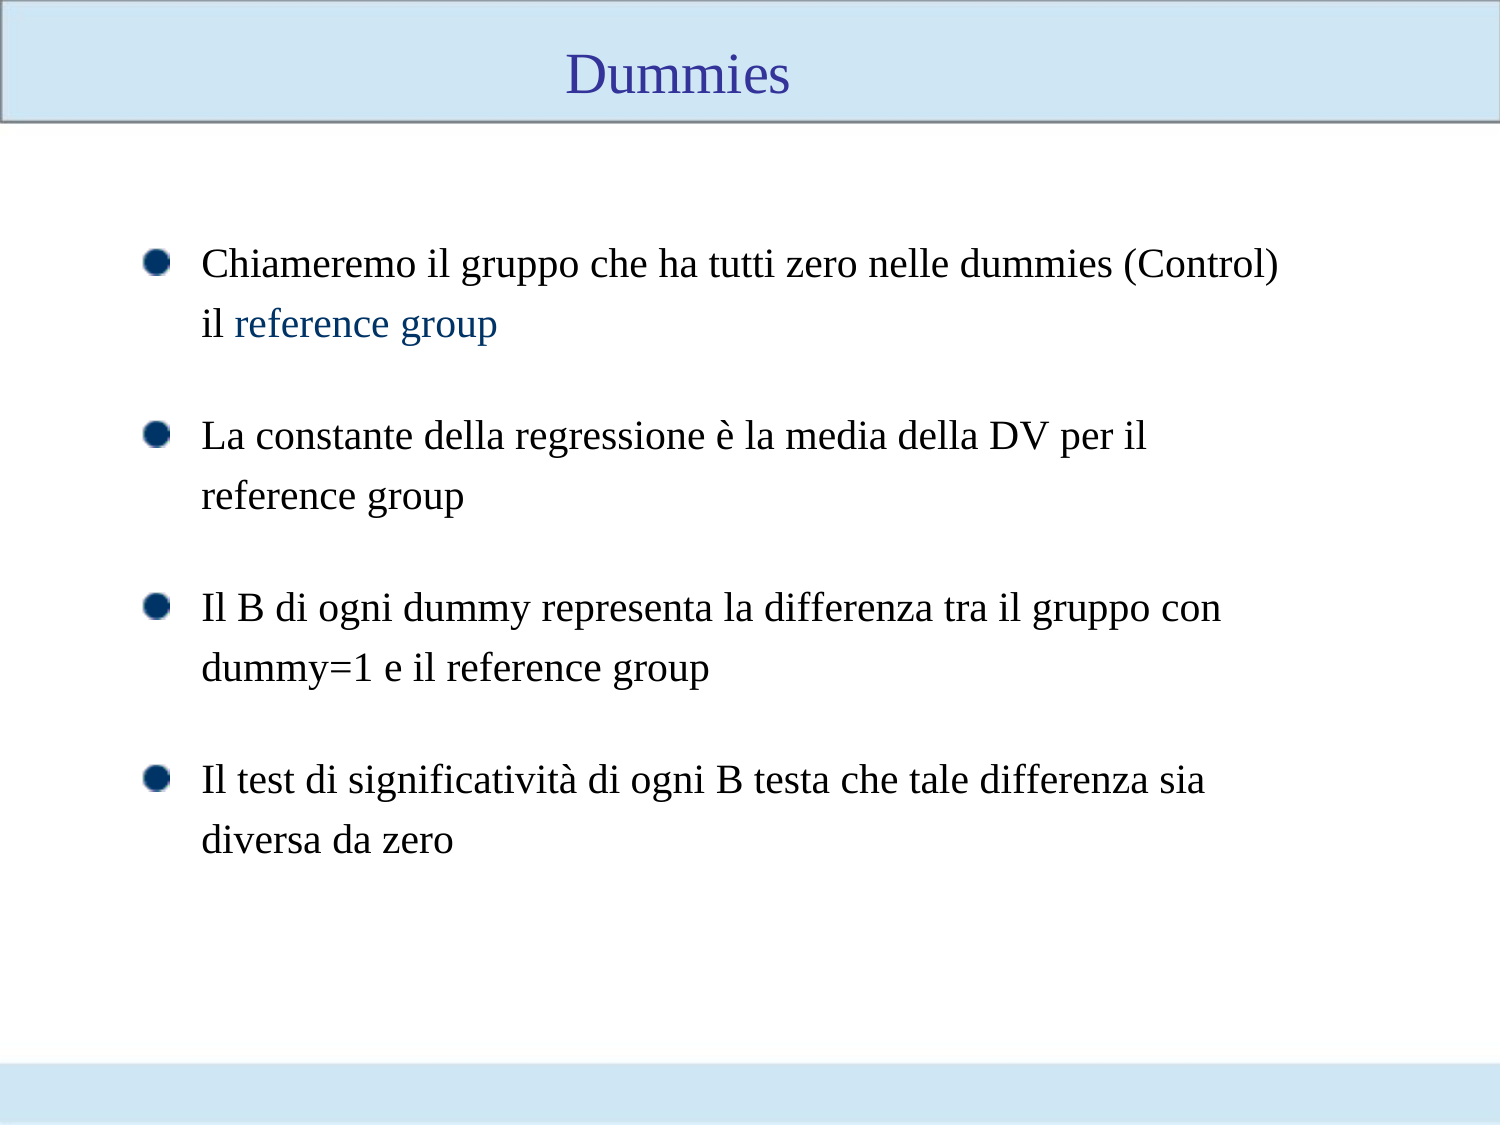

# Dummies
Chiameremo il gruppo che ha tutti zero nelle dummies (Control) il reference group
La constante della regressione è la media della DV per il reference group
Il B di ogni dummy representa la differenza tra il gruppo con dummy=1 e il reference group
Il test di significatività di ogni B testa che tale differenza sia diversa da zero